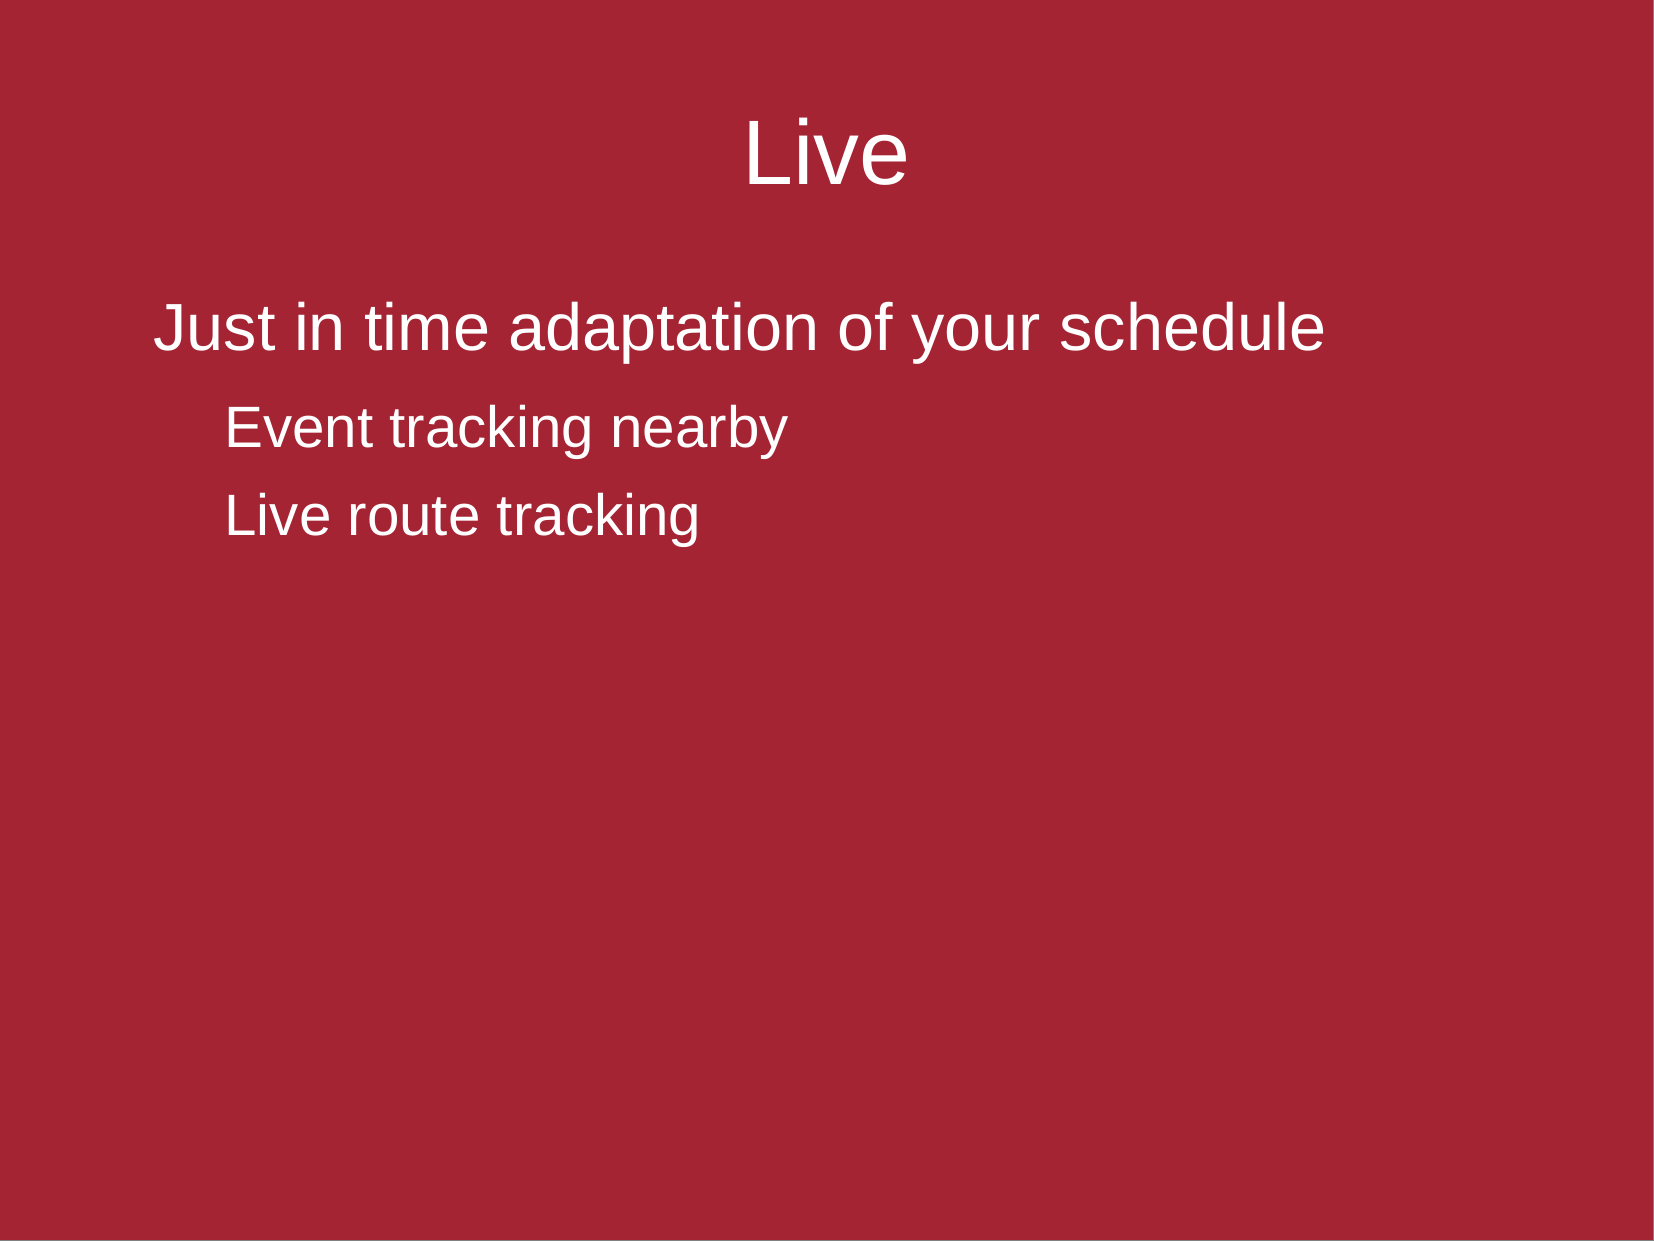

# Live
Just in time adaptation of your schedule
Event tracking nearby
Live route tracking